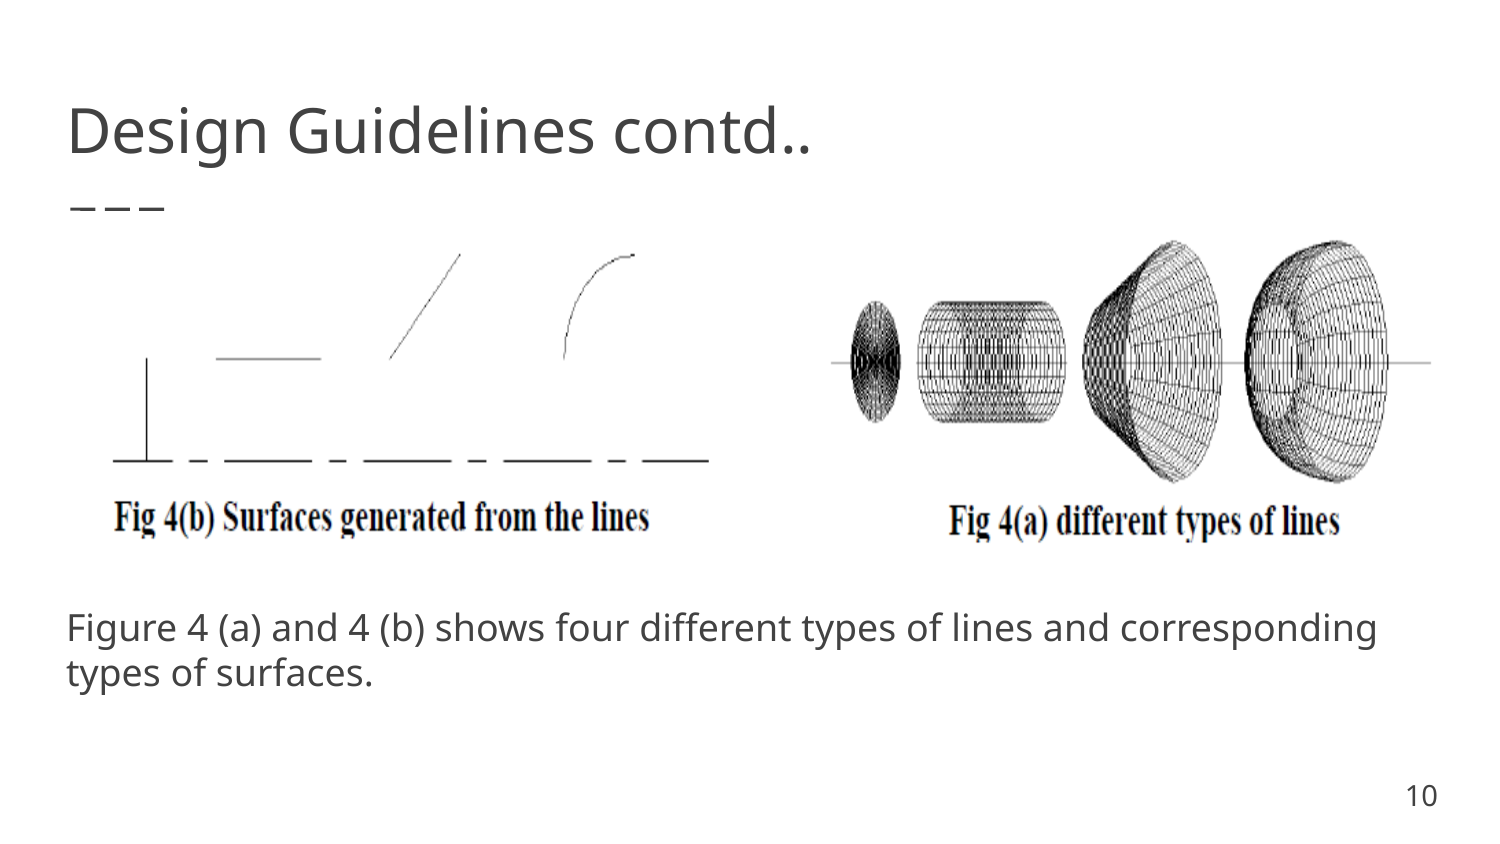

# Design Guidelines contd..
Figure 4 (a) and 4 (b) shows four different types of lines and corresponding types of surfaces.